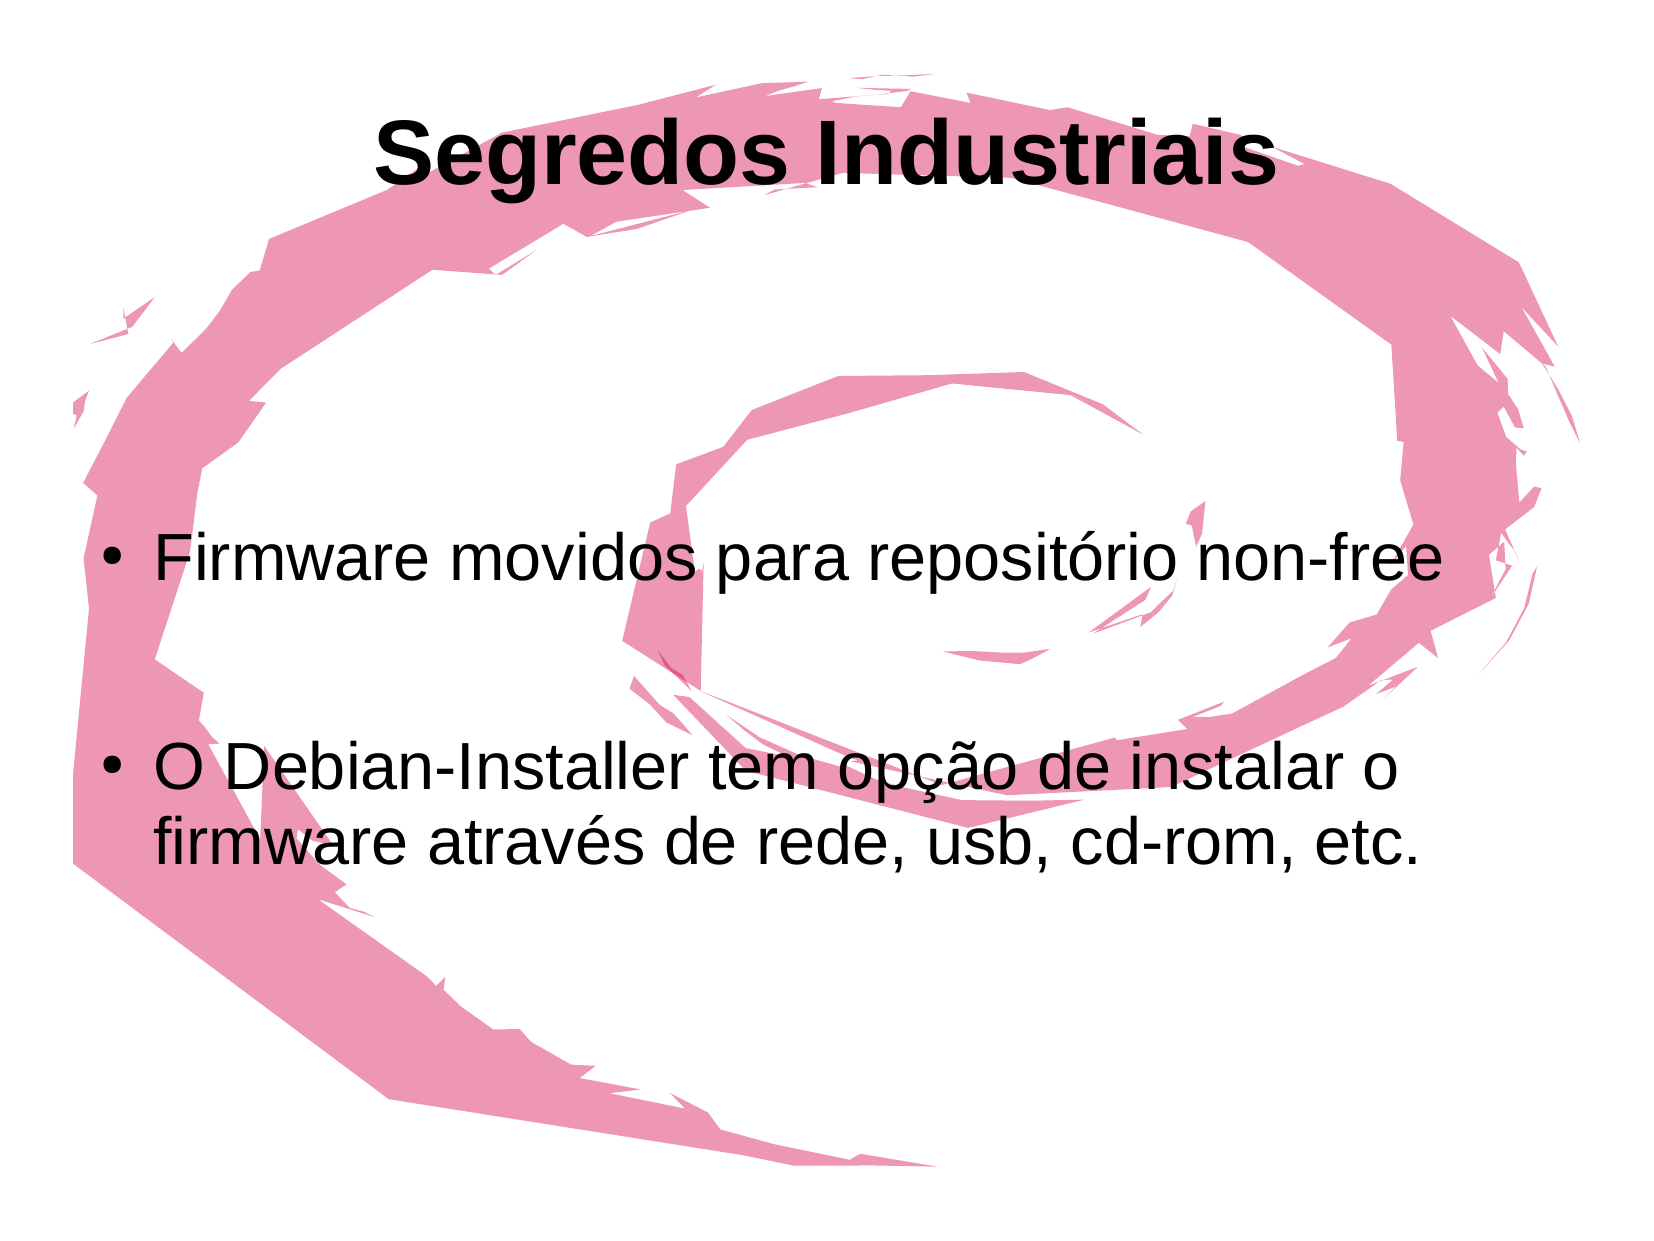

# Segredos Industriais
Firmware movidos para repositório non-free
O Debian-Installer tem opção de instalar o firmware através de rede, usb, cd-rom, etc.